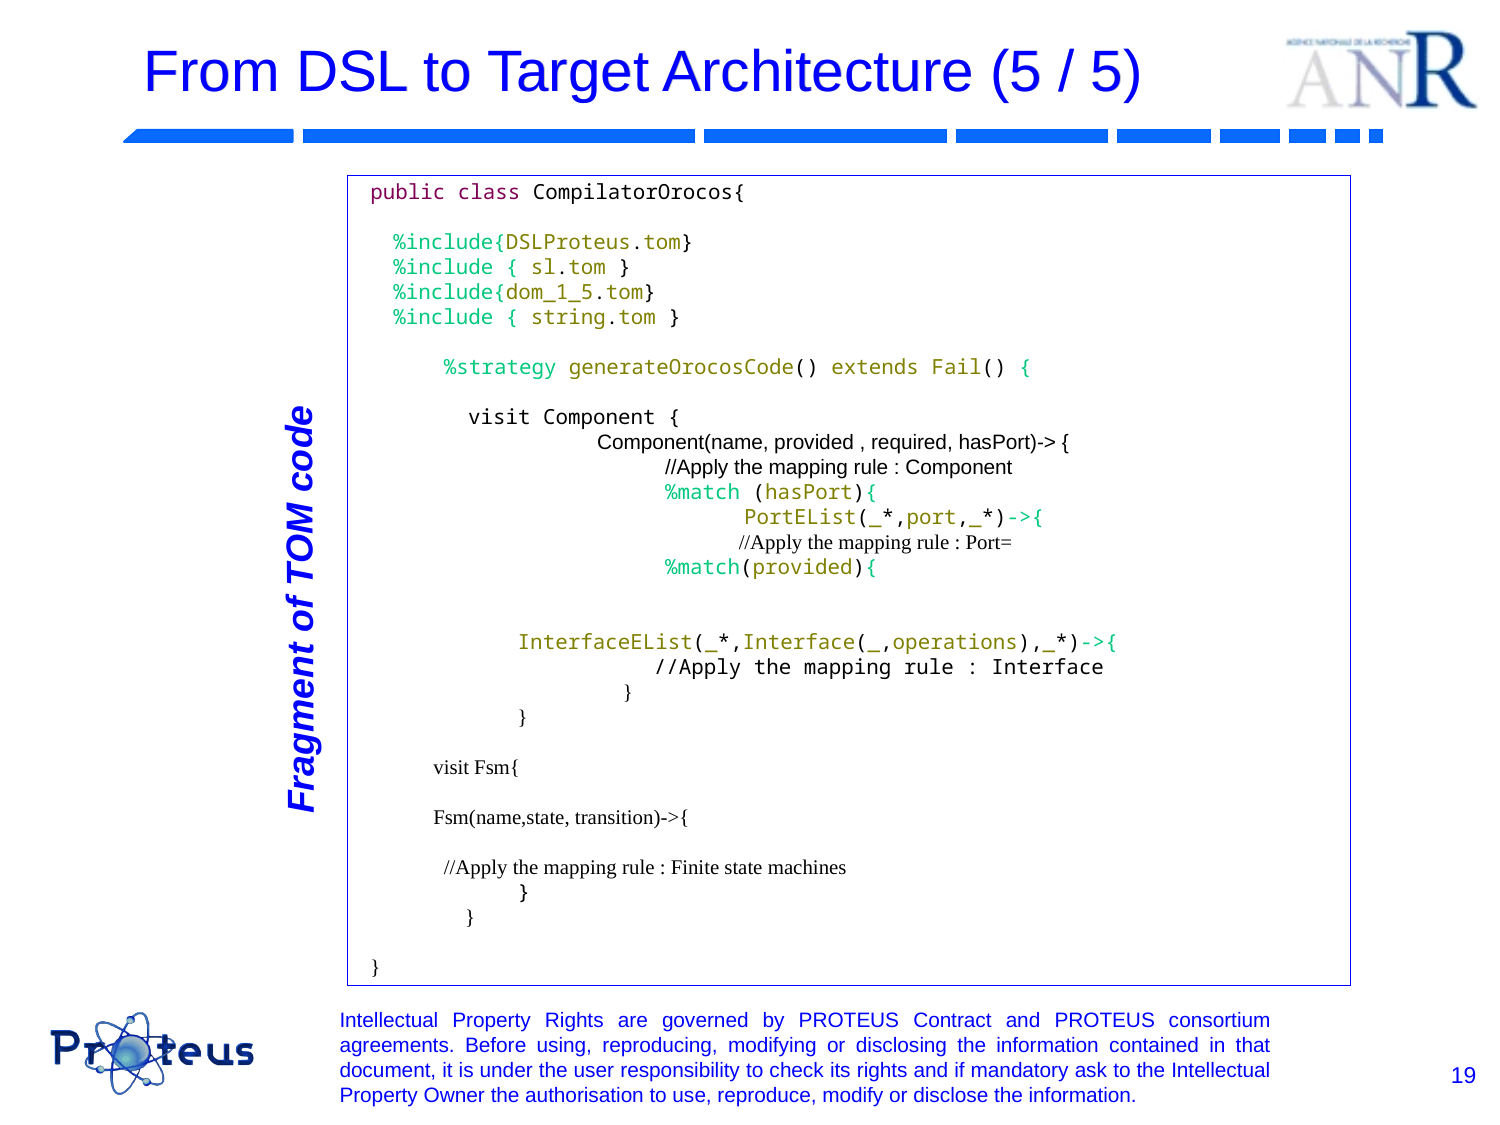

# From DSL to Target Architecture (5 / 5)
public class CompilatorOrocos{
 %include{DSLProteus.tom}
 %include { sl.tom }
 %include{dom_1_5.tom}
 %include { string.tom }
	%strategy generateOrocosCode() extends Fail() {
 visit Component {
			 Component(name, provided , required, hasPort)-> {
				//Apply the mapping rule : Component
		 		%match (hasPort){
 	 				 PortEList(_*,port,_*)->{
					//Apply the mapping rule : Port=
				%match(provided){
 		 		 						 					InterfaceEList(_*,Interface(_,operations),_*)->{
			 //Apply the mapping rule : Interface
			 }
		}
 visit Fsm{
 Fsm(name,state, transition)->{
 	//Apply the mapping rule : Finite state machines
		}
	 }
}
Fragment of TOM code
19